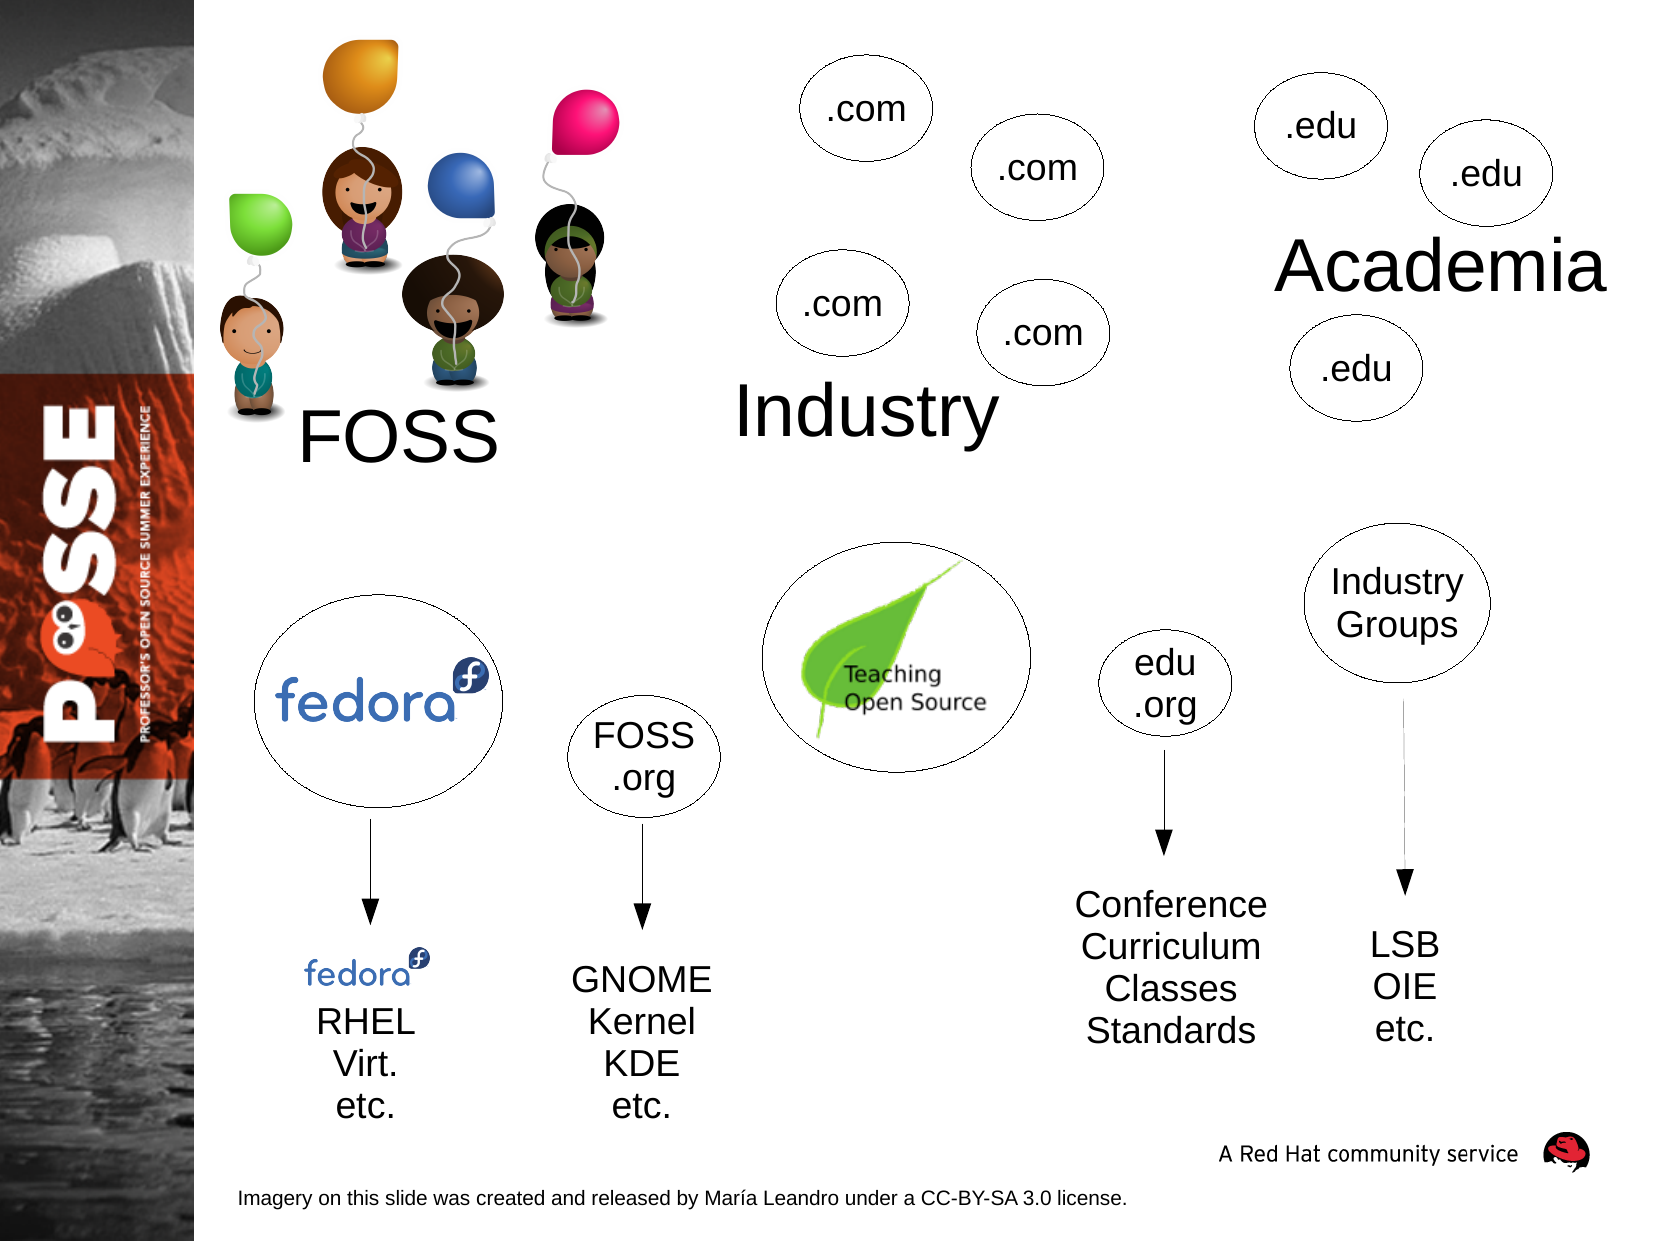

.com
.edu
.com
.edu
Academia
.com
.com
.edu
Industry
# FOSS
Industry
Groups
edu
.org
FOSS
.org
Conference
Curriculum
Classes
Standards
LSB
OIE
etc.
GNOME
Kernel
KDE
etc.
RHEL
Virt.
etc.
Imagery on this slide was created and released by María Leandro under a CC-BY-SA 3.0 license.